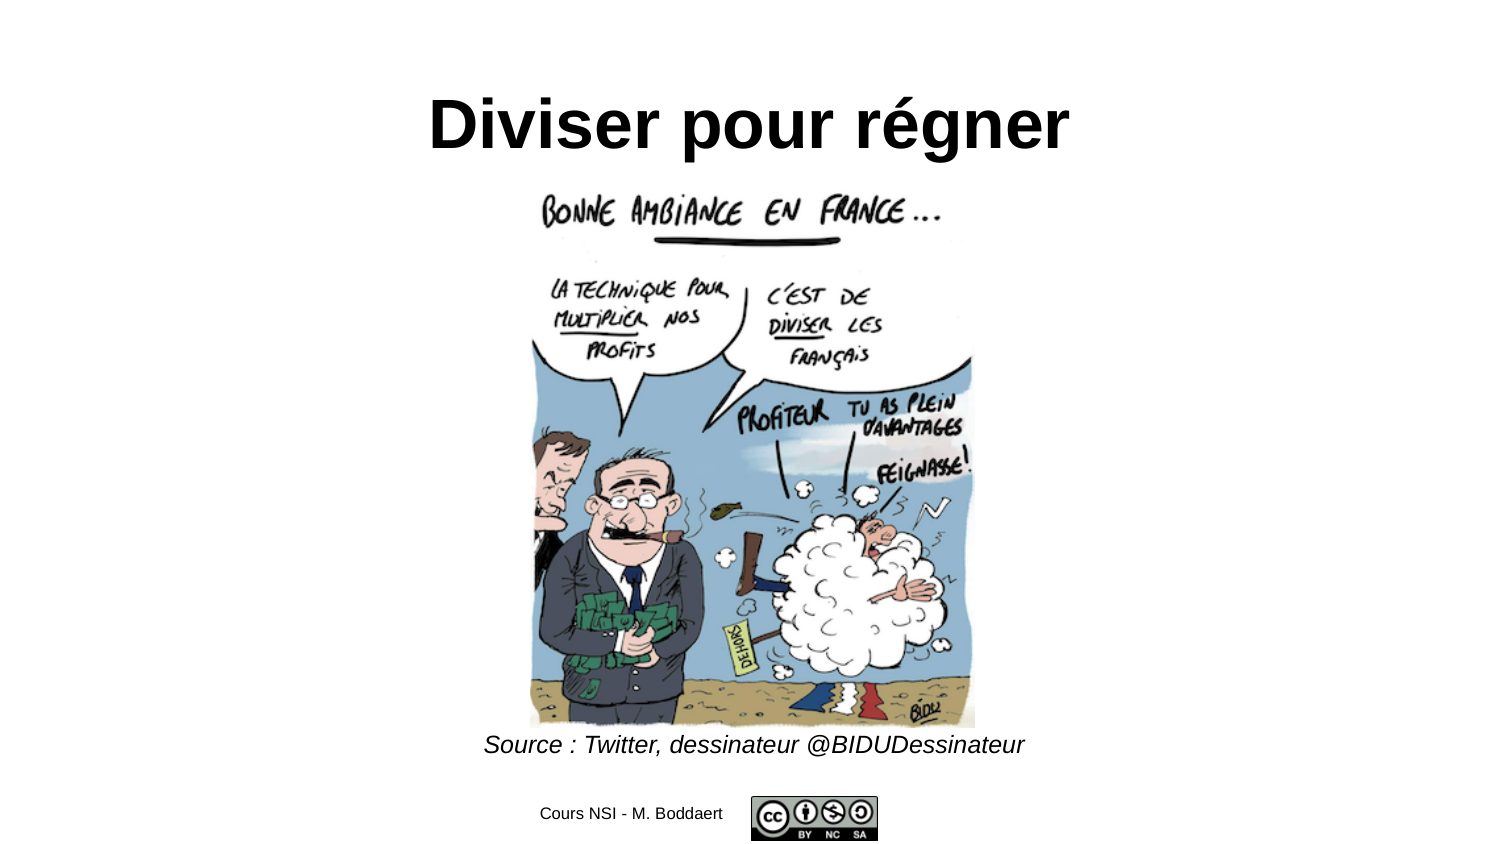

# Diviser pour régner
Source : Twitter, dessinateur @BIDUDessinateur